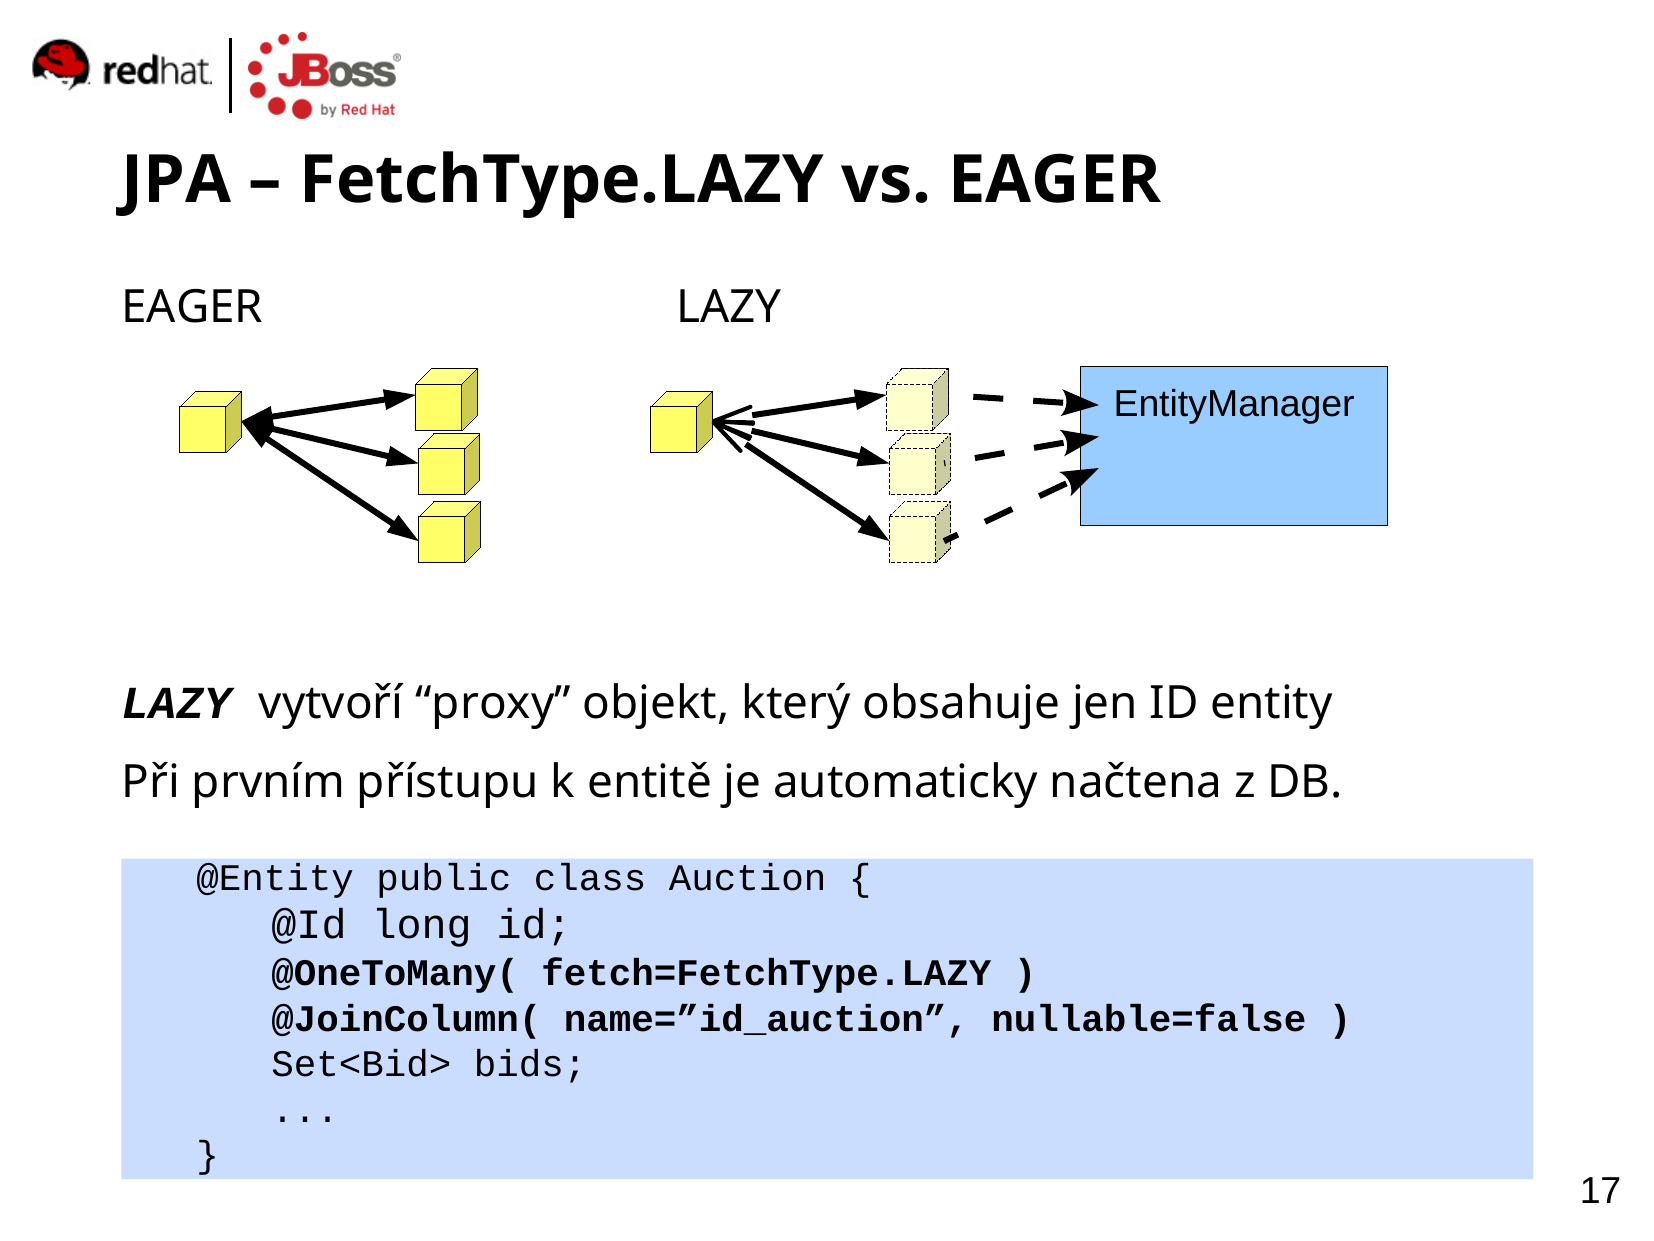

# JPA – FetchType.LAZY vs. EAGER
EAGER
LAZY
EntityManager
LAZY vytvoří “proxy” objekt, který obsahuje jen ID entity
Při prvním přístupu k entitě je automaticky načtena z DB.
@Entity public class Auction {
@Id long id;
@OneToMany( fetch=FetchType.LAZY )
@JoinColumn( name=”id_auction”, nullable=false )
Set<Bid> bids;
...
}